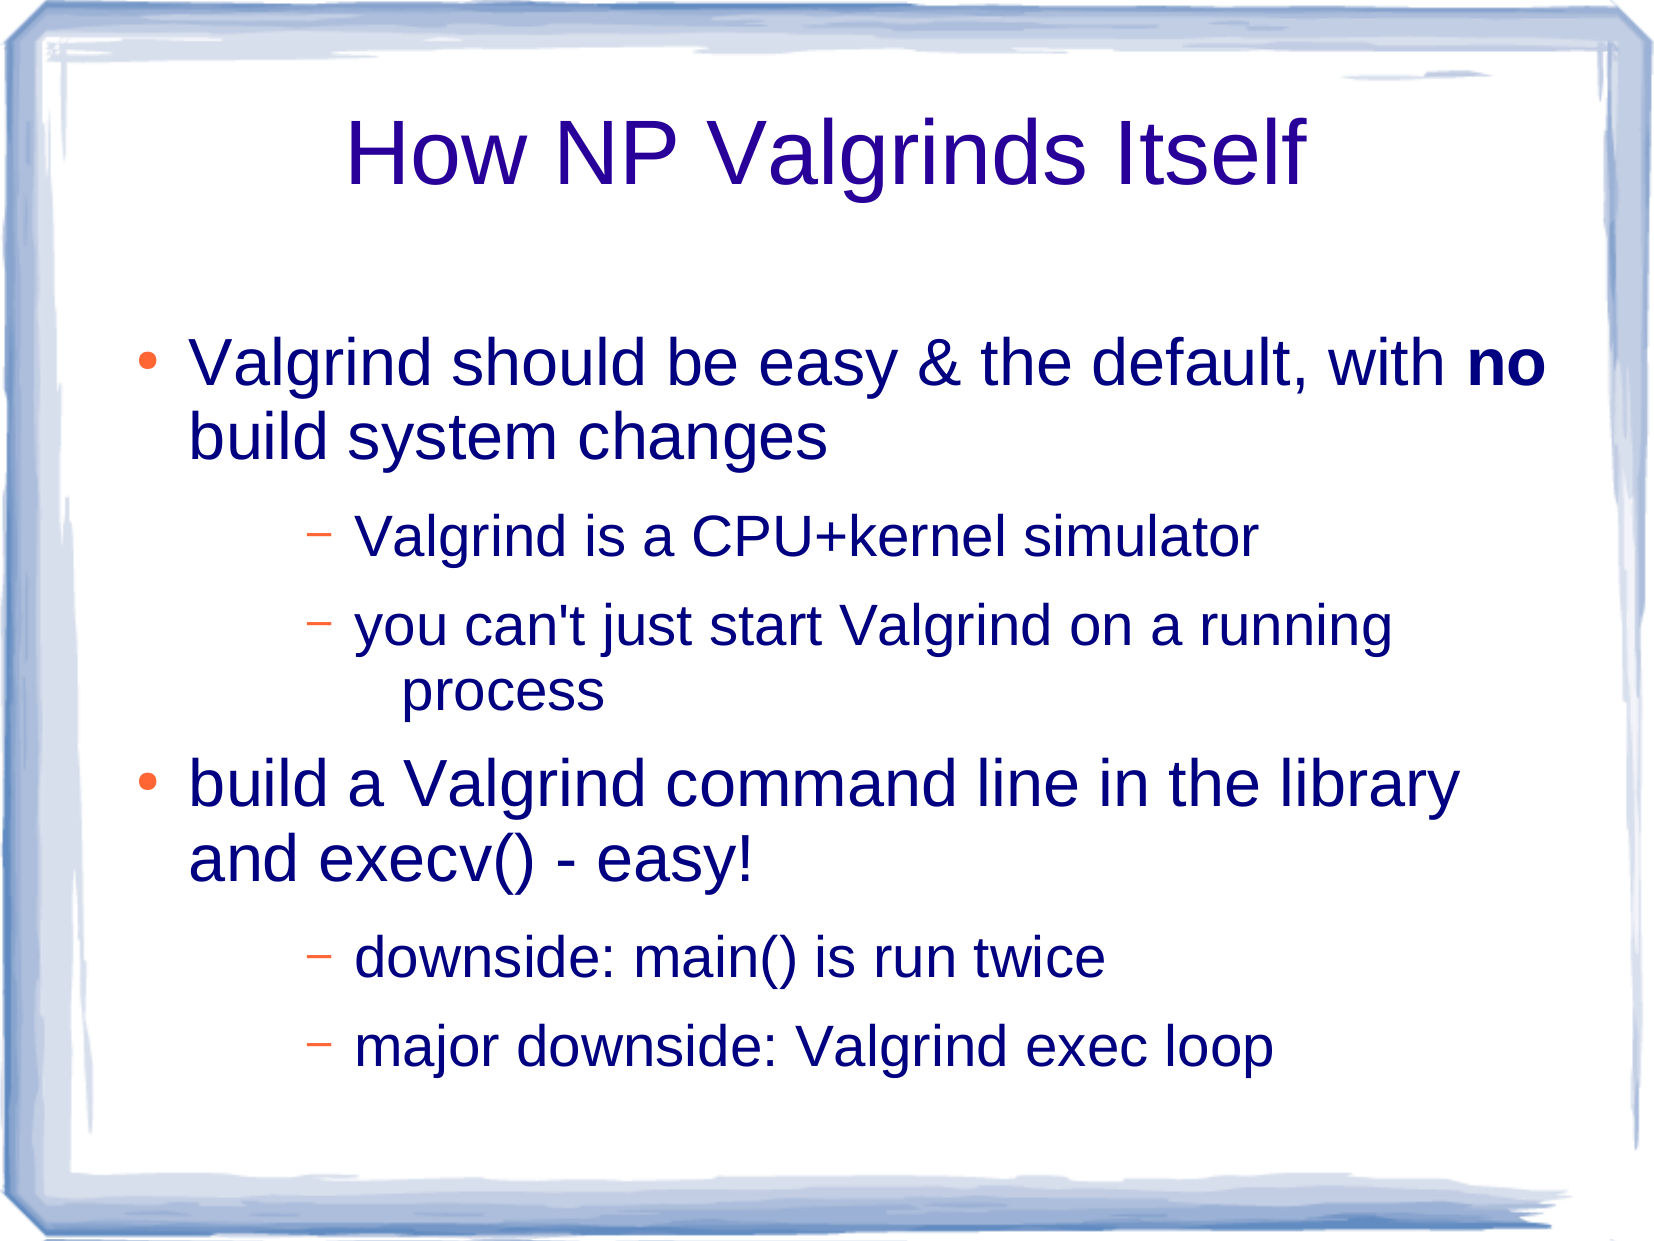

# How NP Valgrinds Itself
Valgrind should be easy & the default, with no build system changes
Valgrind is a CPU+kernel simulator
you can't just start Valgrind on a running process
build a Valgrind command line in the library and execv() - easy!
downside: main() is run twice
major downside: Valgrind exec loop